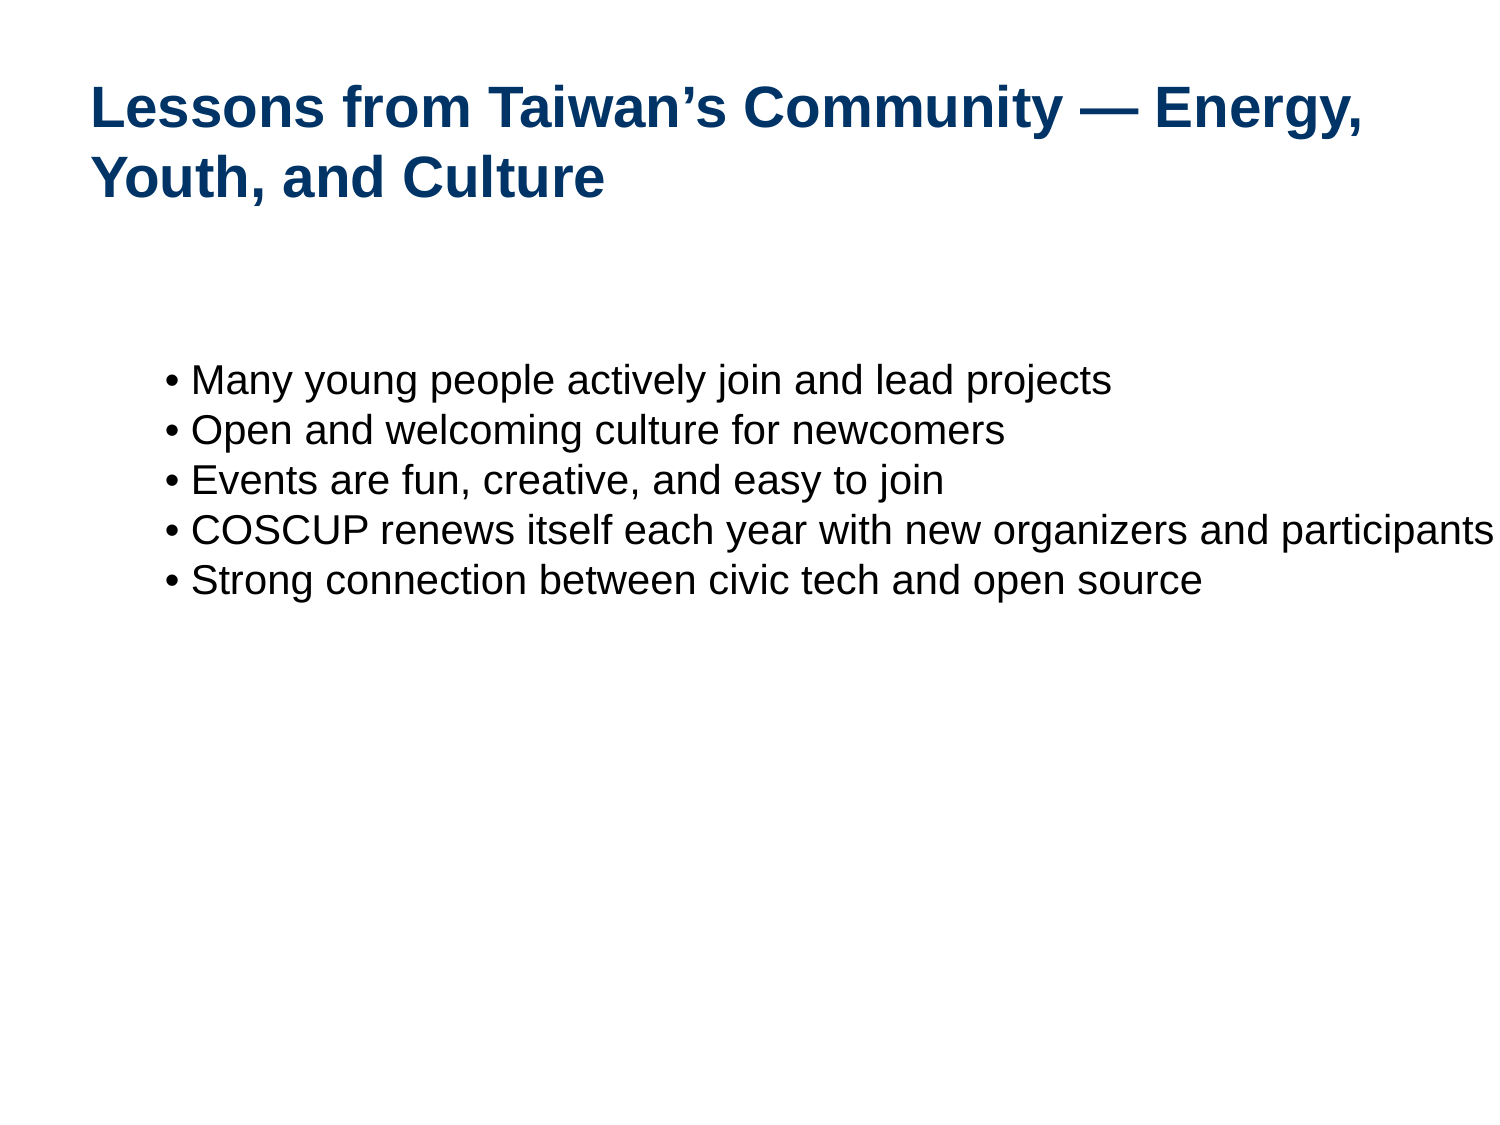

# Lessons from Taiwan’s Community — Energy, Youth, and Culture
• Many young people actively join and lead projects
• Open and welcoming culture for newcomers
• Events are fun, creative, and easy to join
• COSCUP renews itself each year with new organizers and participants
• Strong connection between civic tech and open source